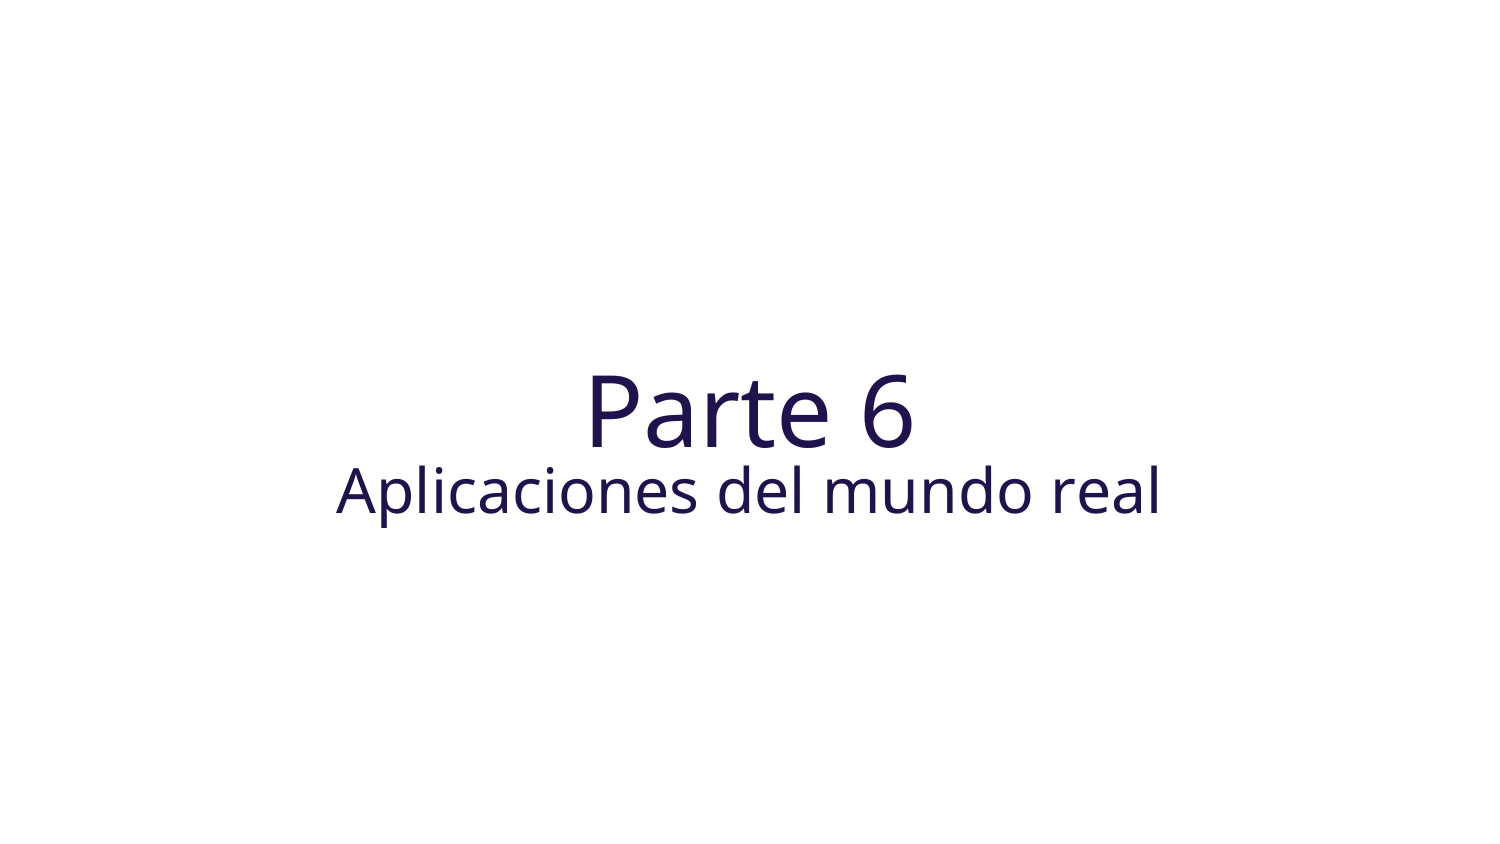

# Parte 6
Aplicaciones del mundo real